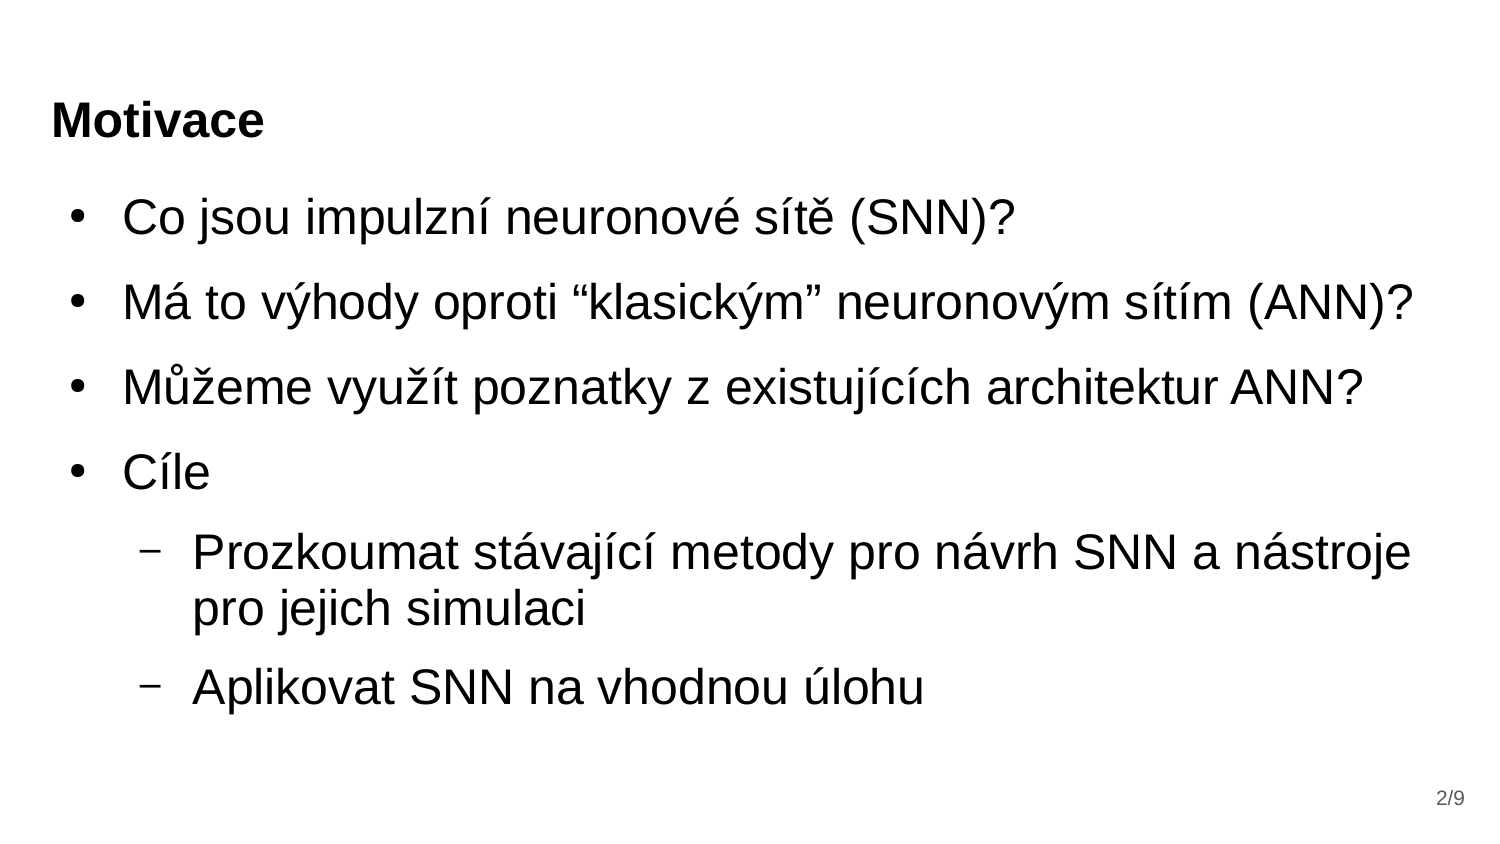

# Motivace
Co jsou impulzní neuronové sítě (SNN)?
Má to výhody oproti “klasickým” neuronovým sítím (ANN)?
Můžeme využít poznatky z existujících architektur ANN?
Cíle
Prozkoumat stávající metody pro návrh SNN a nástroje pro jejich simulaci
Aplikovat SNN na vhodnou úlohu
2